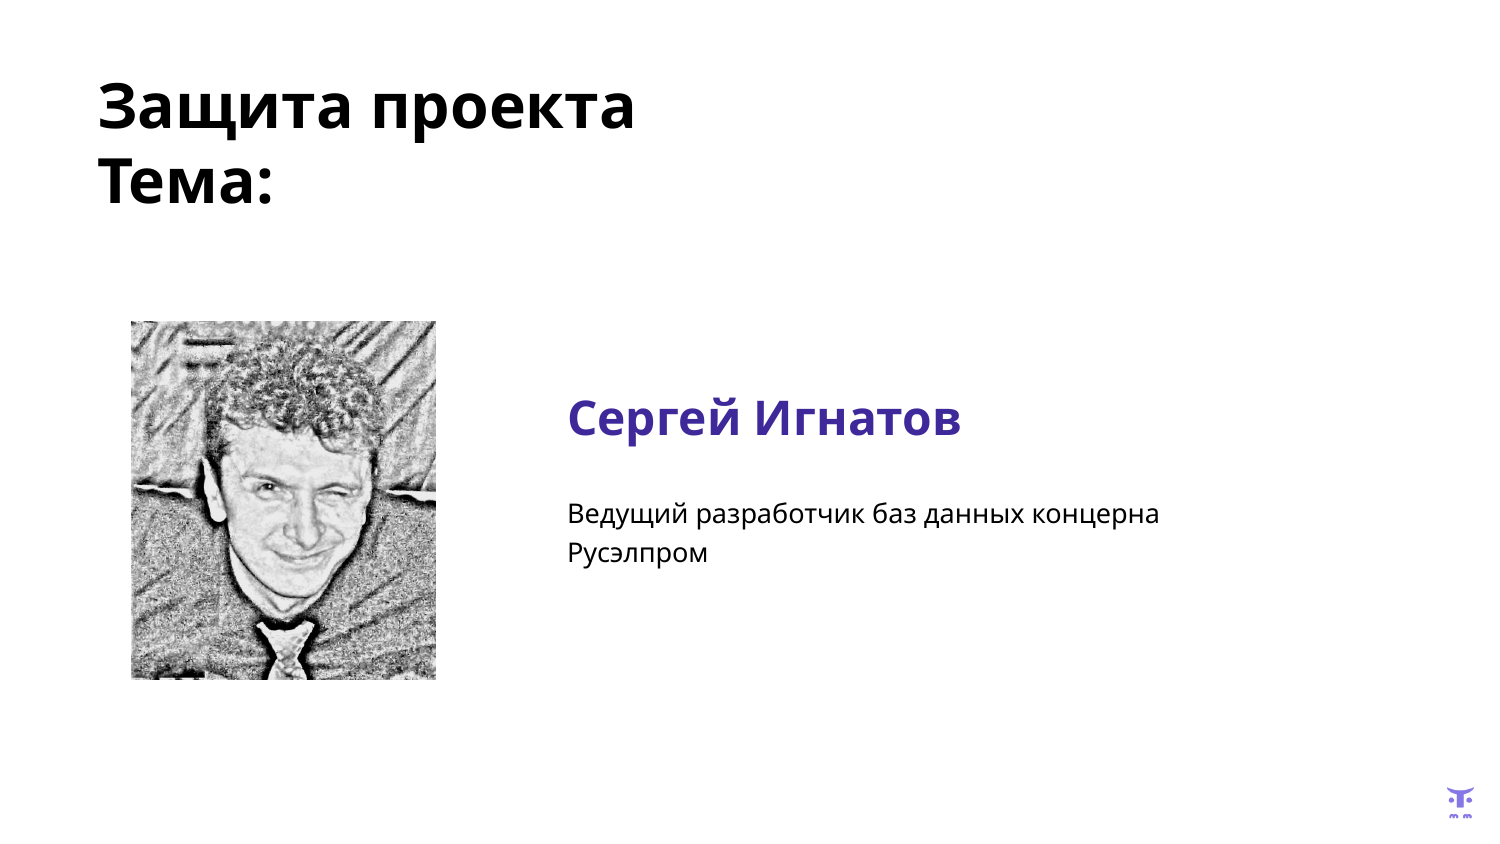

# Защита проекта Тема:
Сергей Игнатов
Ведущий разработчик баз данных концерна Русэлпром